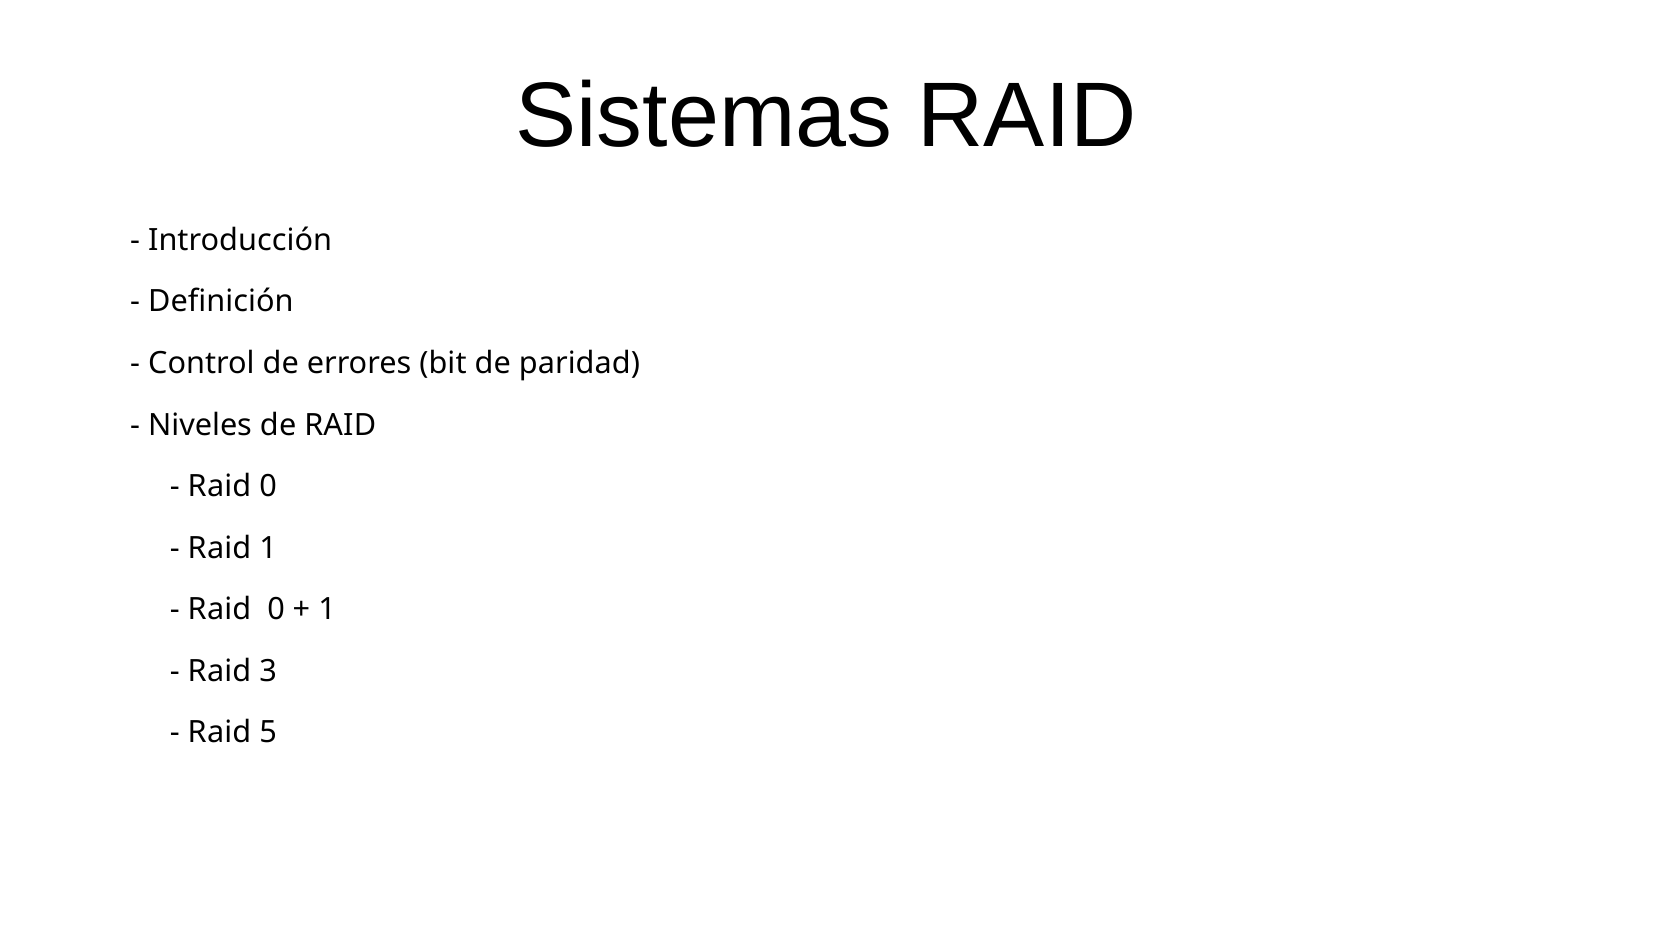

# Sistemas RAID
- Introducción
- Definición
- Control de errores (bit de paridad)
- Niveles de RAID
- Raid 0
- Raid 1
- Raid 0 + 1
- Raid 3
- Raid 5